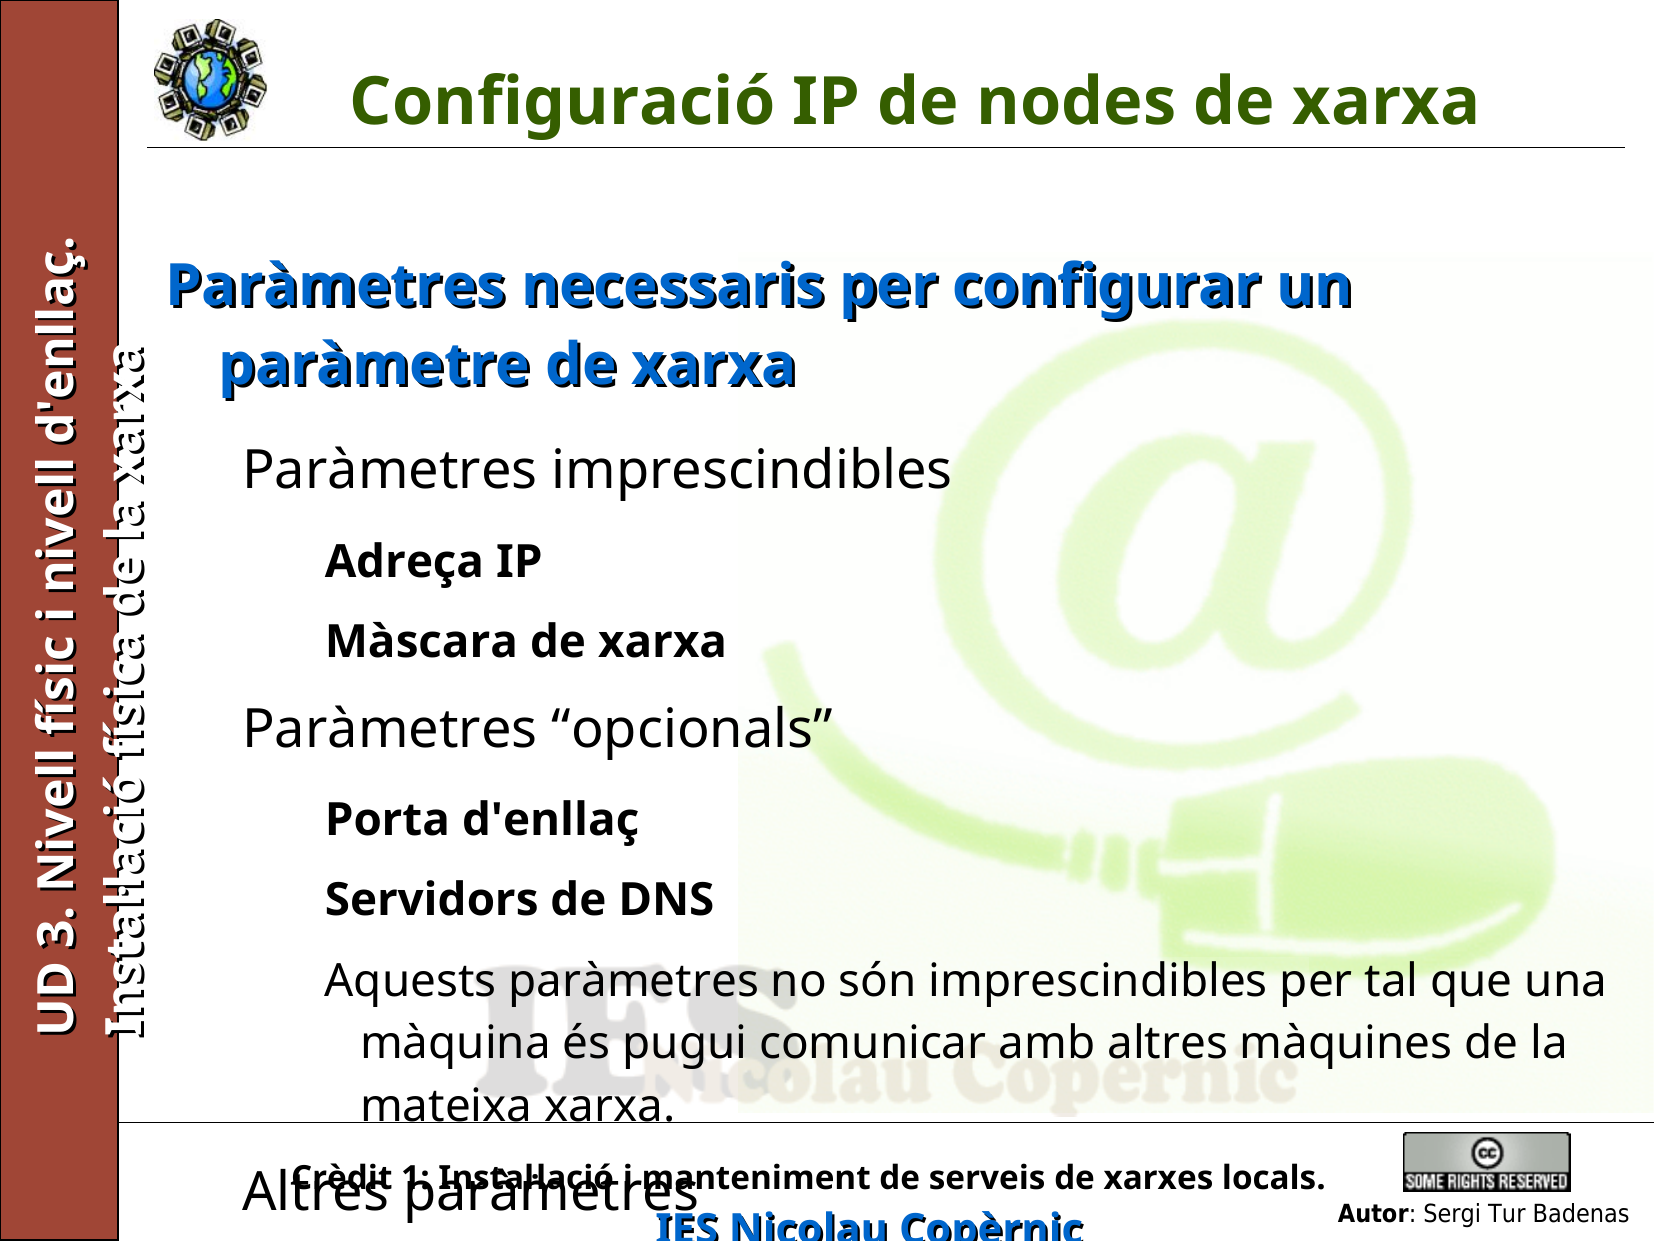

# Configuració IP de nodes de xarxa
Paràmetres necessaris per configurar un paràmetre de xarxa
Paràmetres imprescindibles
Adreça IP
Màscara de xarxa
Paràmetres “opcionals”
Porta d'enllaç
Servidors de DNS
Aquests paràmetres no són imprescindibles per tal que una màquina és pugui comunicar amb altres màquines de la mateixa xarxa.
Altres paràmetres
Adreça de difusió, adreça de xarxa, adreça MAC